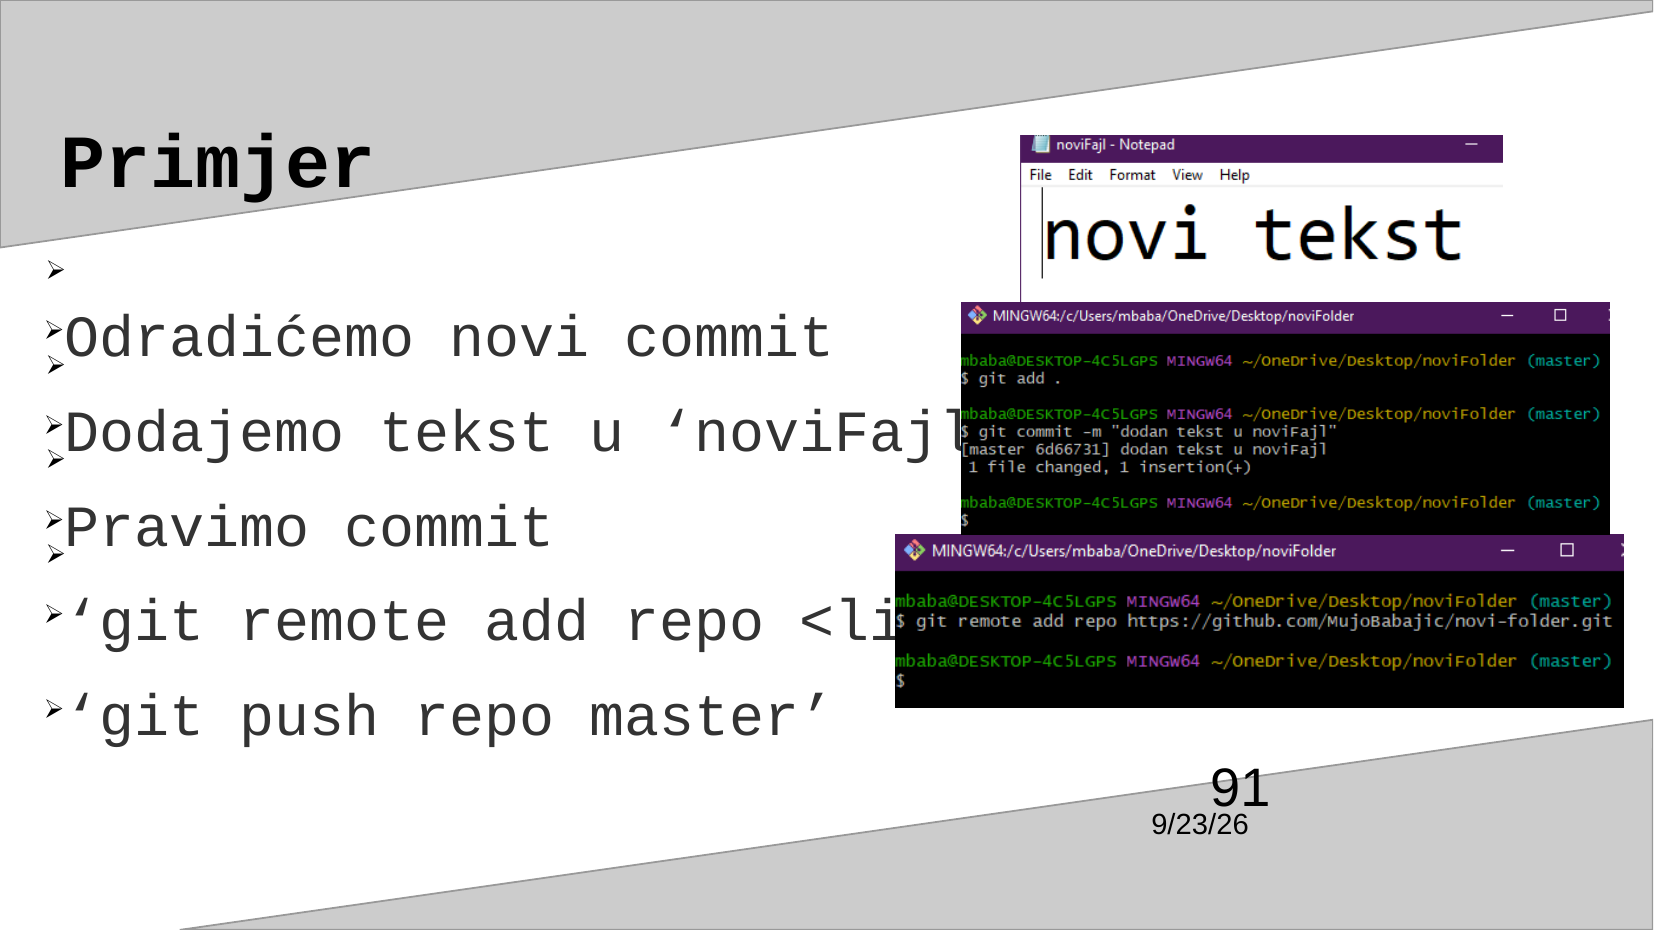

Primjer
#
Odradićemo novi commit
Dodajemo tekst u ‘noviFajl.txt’
Pravimo commit
‘git remote add repo <link>
‘git push repo master’